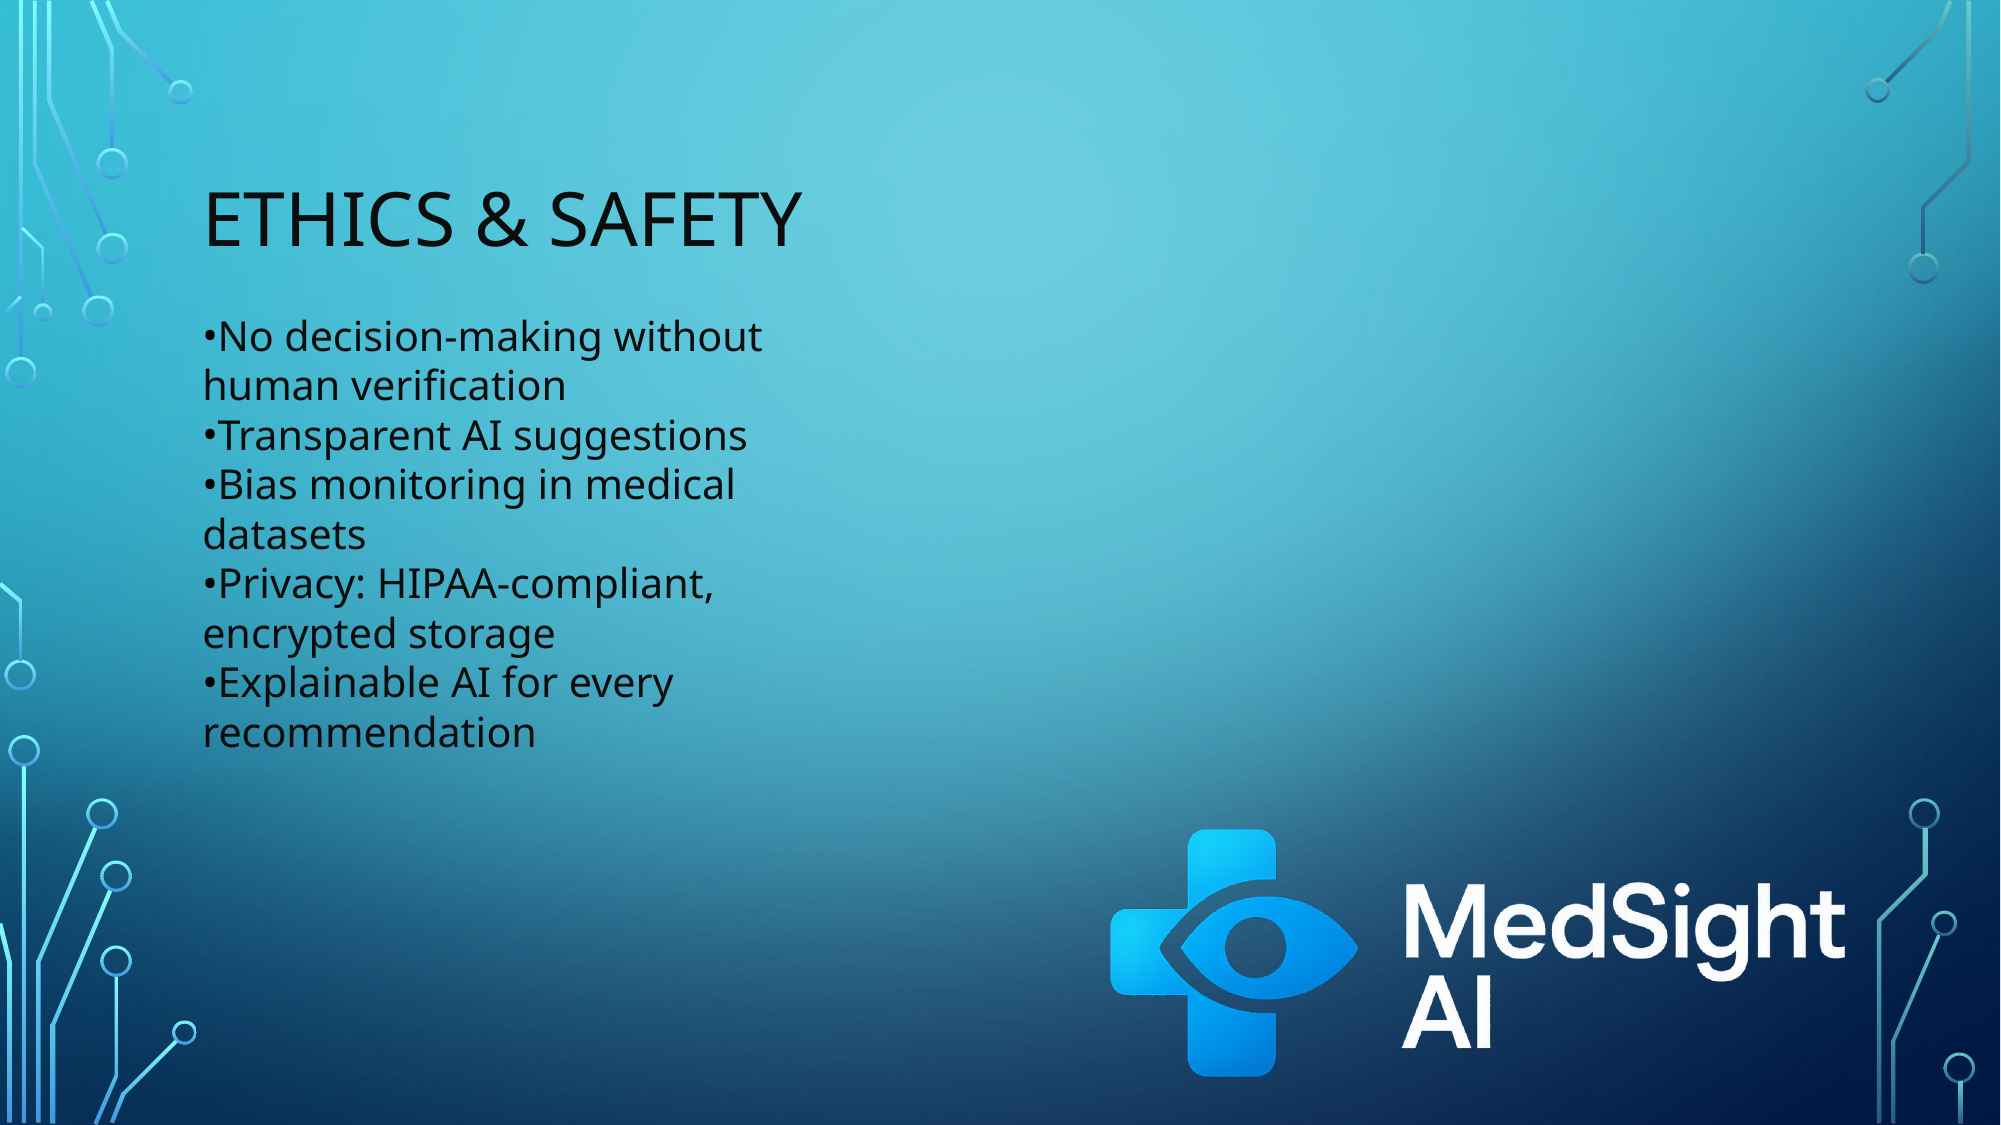

# Ethics & Safety
No decision-making without human verification
Transparent AI suggestions
Bias monitoring in medical datasets
Privacy: HIPAA-compliant, encrypted storage
Explainable AI for every recommendation